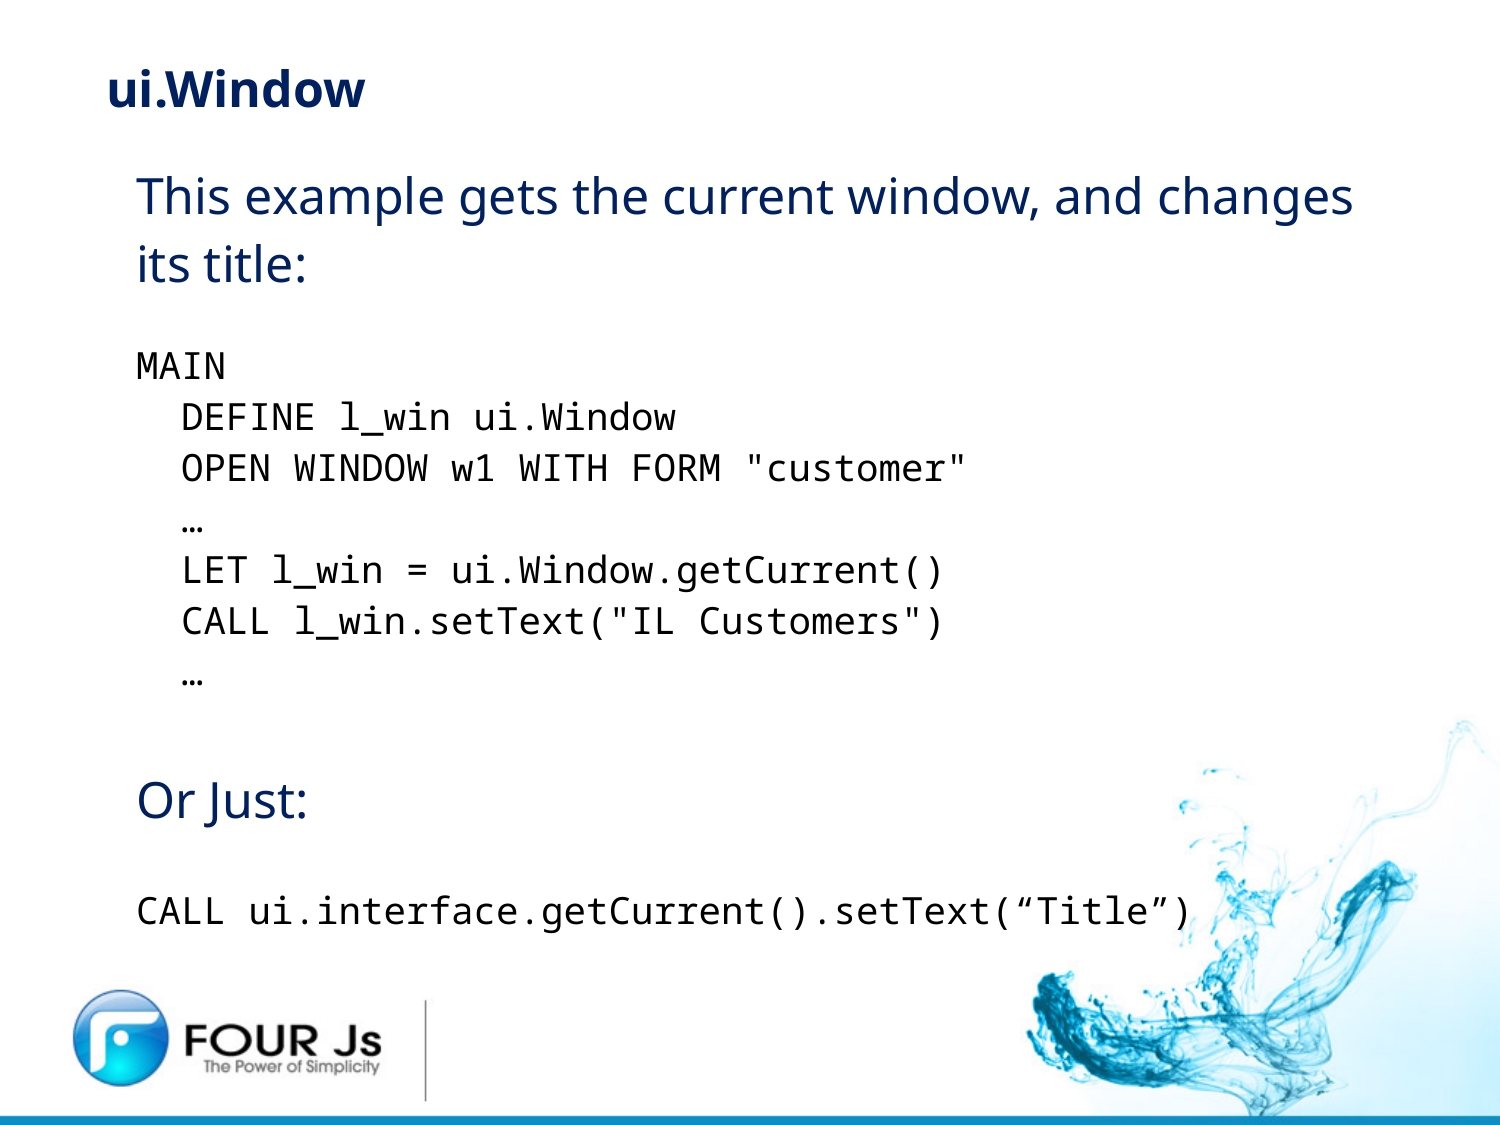

# ui.Window
This example gets the current window, and changes its title:
MAIN
 DEFINE l_win ui.Window
 OPEN WINDOW w1 WITH FORM "customer"
 …
 LET l_win = ui.Window.getCurrent()
 CALL l_win.setText("IL Customers")
 …
Or Just:
CALL ui.interface.getCurrent().setText(“Title”)